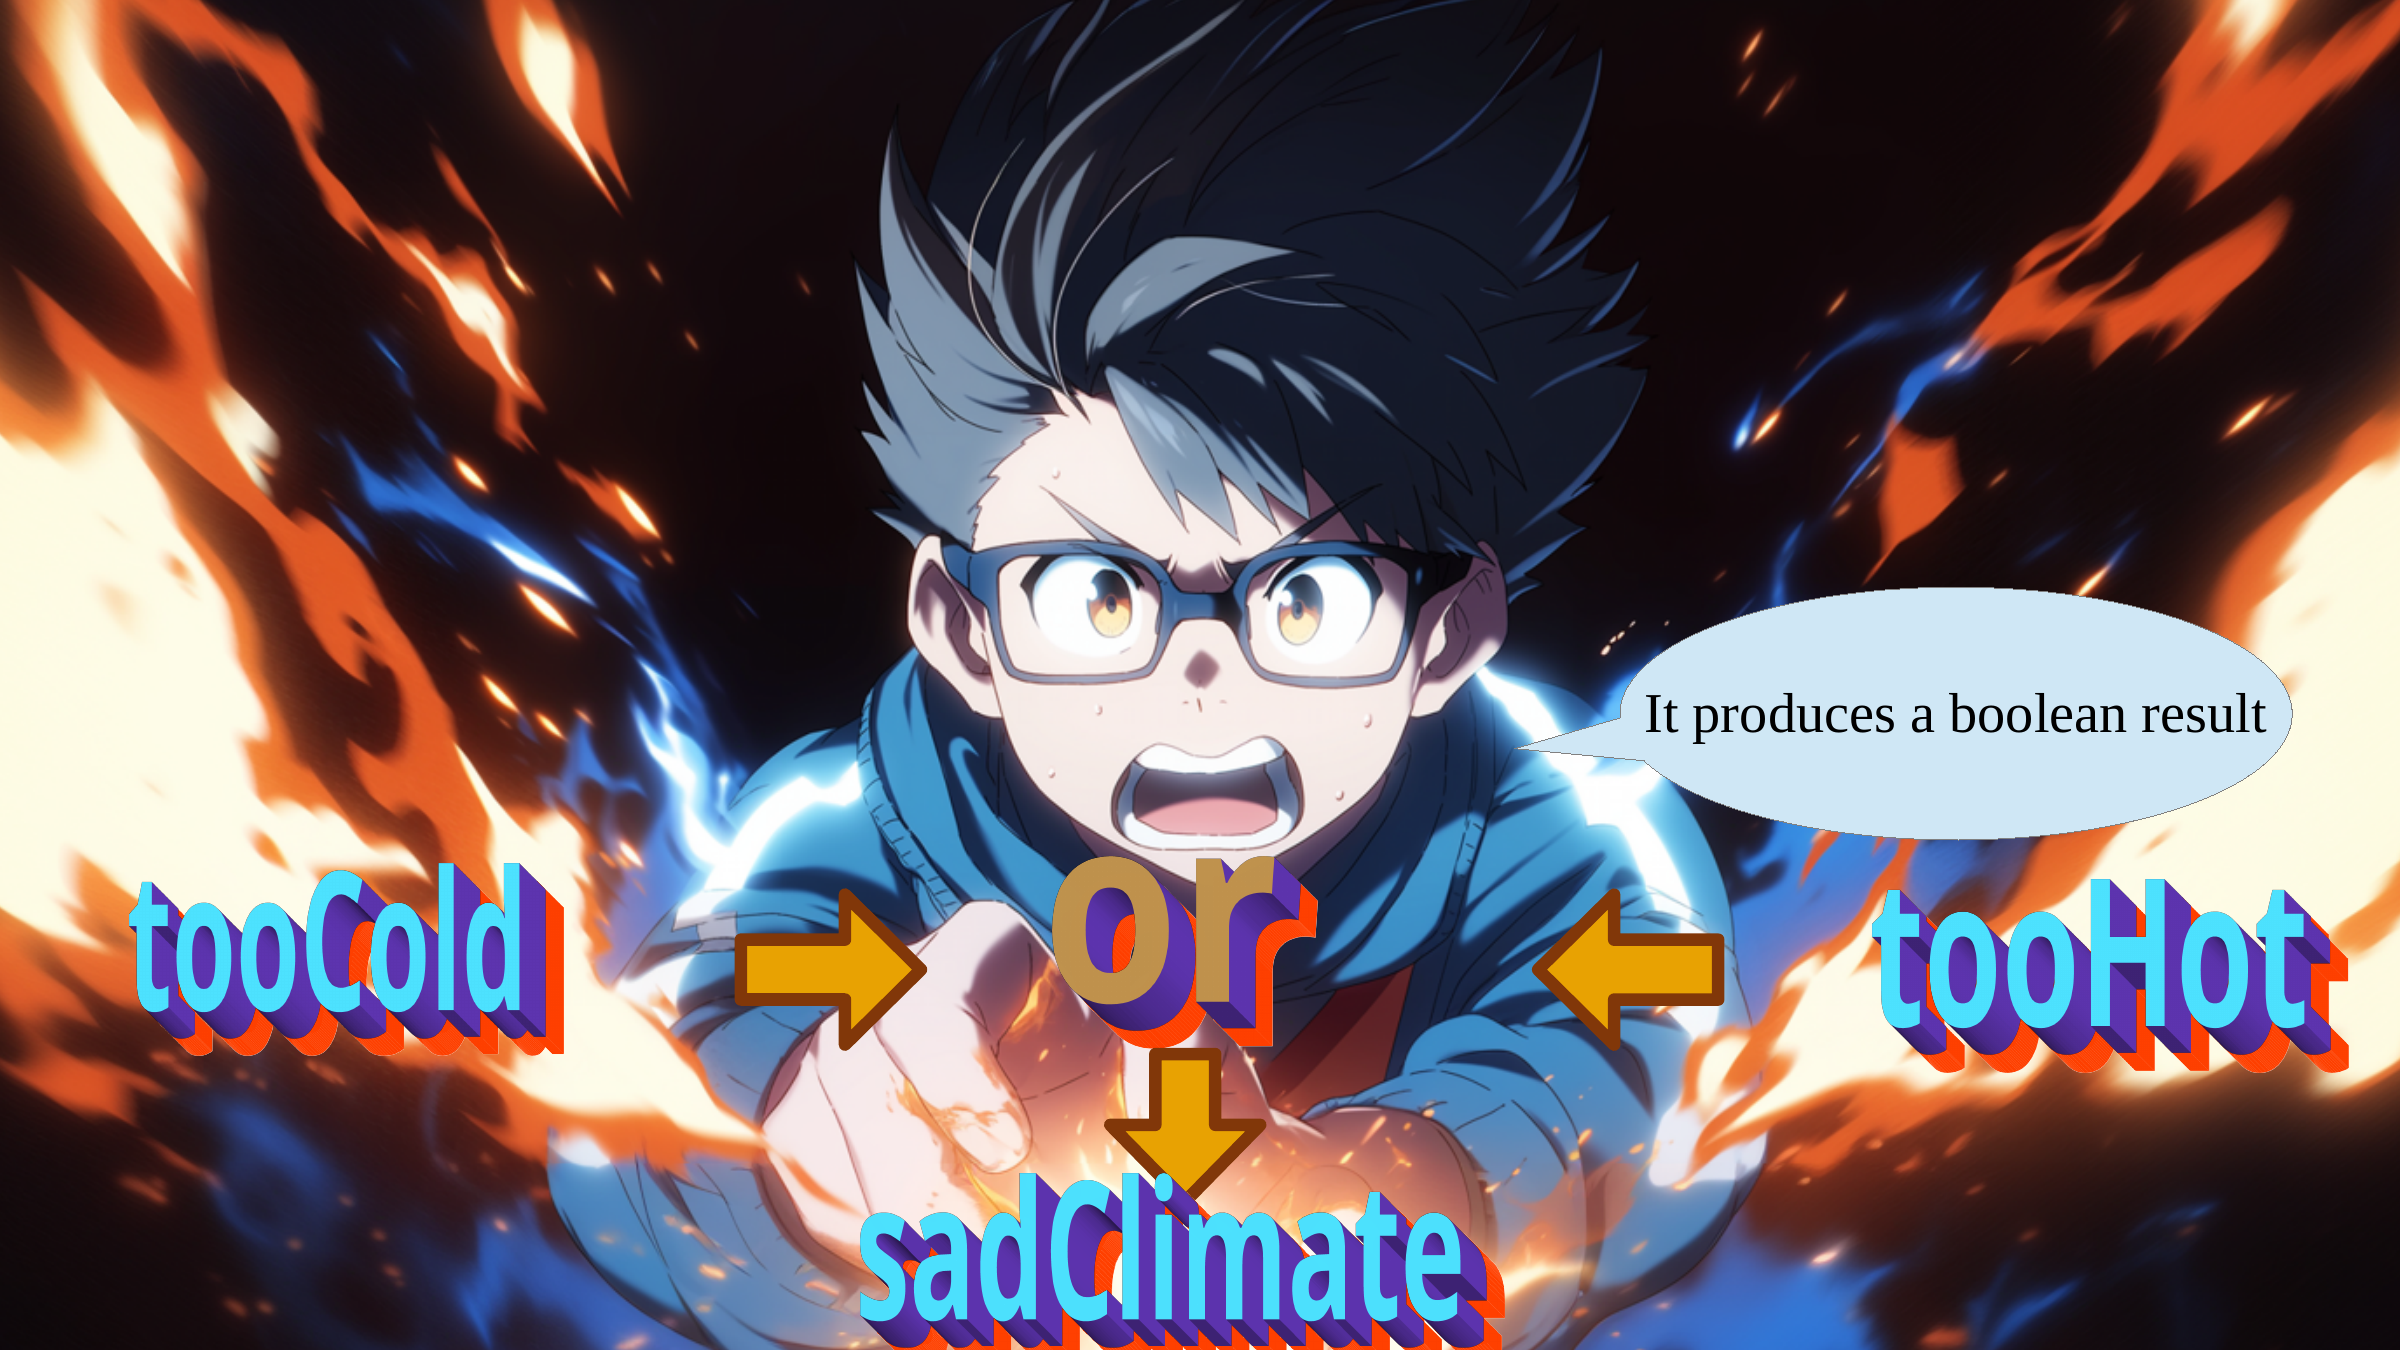

It produces a boolean result
or
tooCold
tooHot
sadClimate